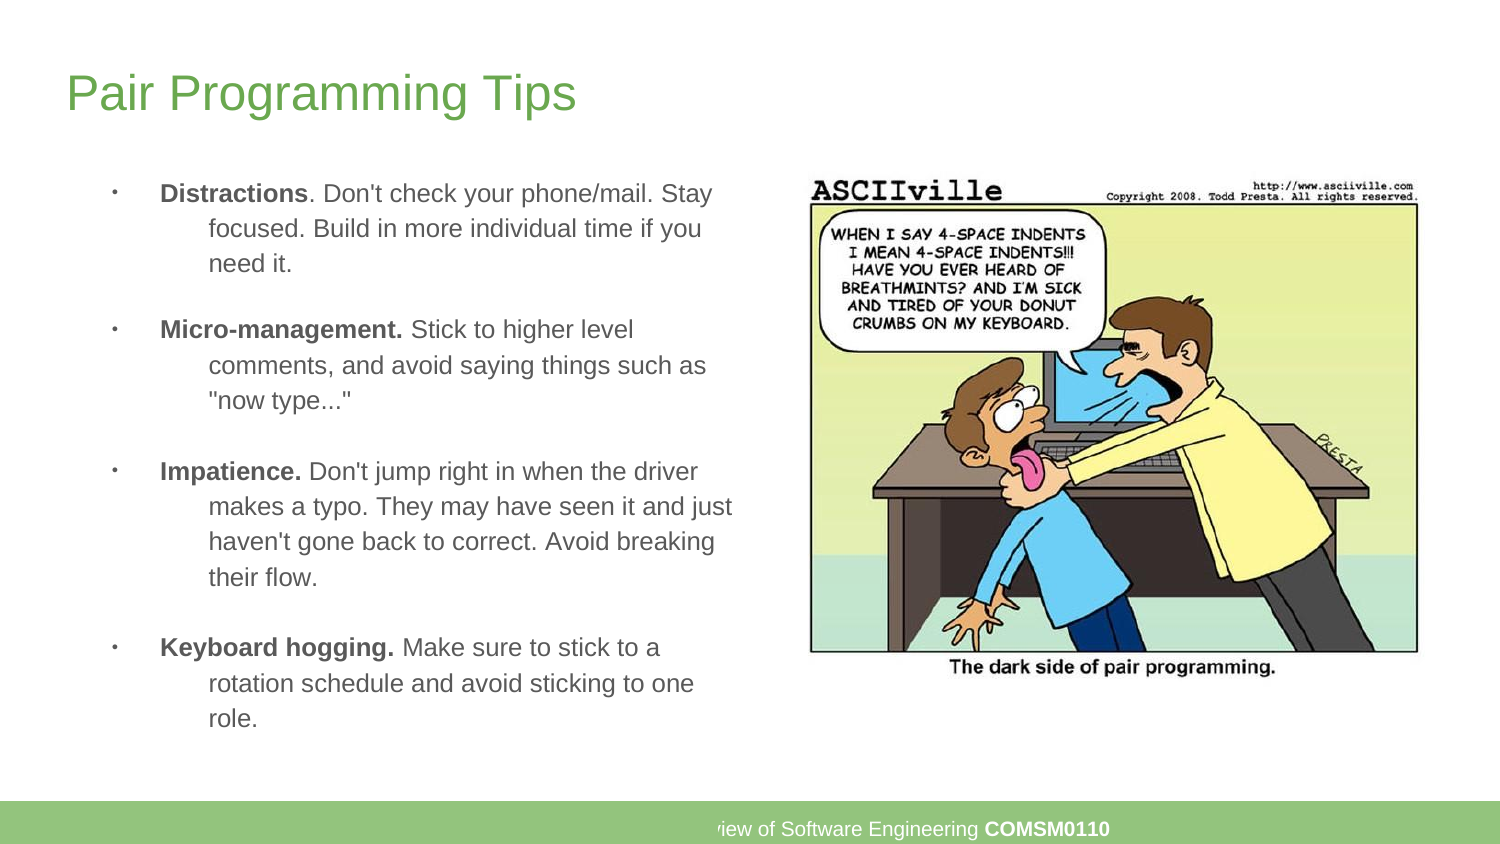

# Pair Programming Tips
Distractions. Don't check your phone/mail. Stay focused. Build in more individual time if you need it.
Micro-management. Stick to higher level comments, and avoid saying things such as "now type..."
Impatience. Don't jump right in when the driver makes a typo. They may have seen it and just haven't gone back to correct. Avoid breaking their flow.
Keyboard hogging. Make sure to stick to a rotation schedule and avoid sticking to one role.